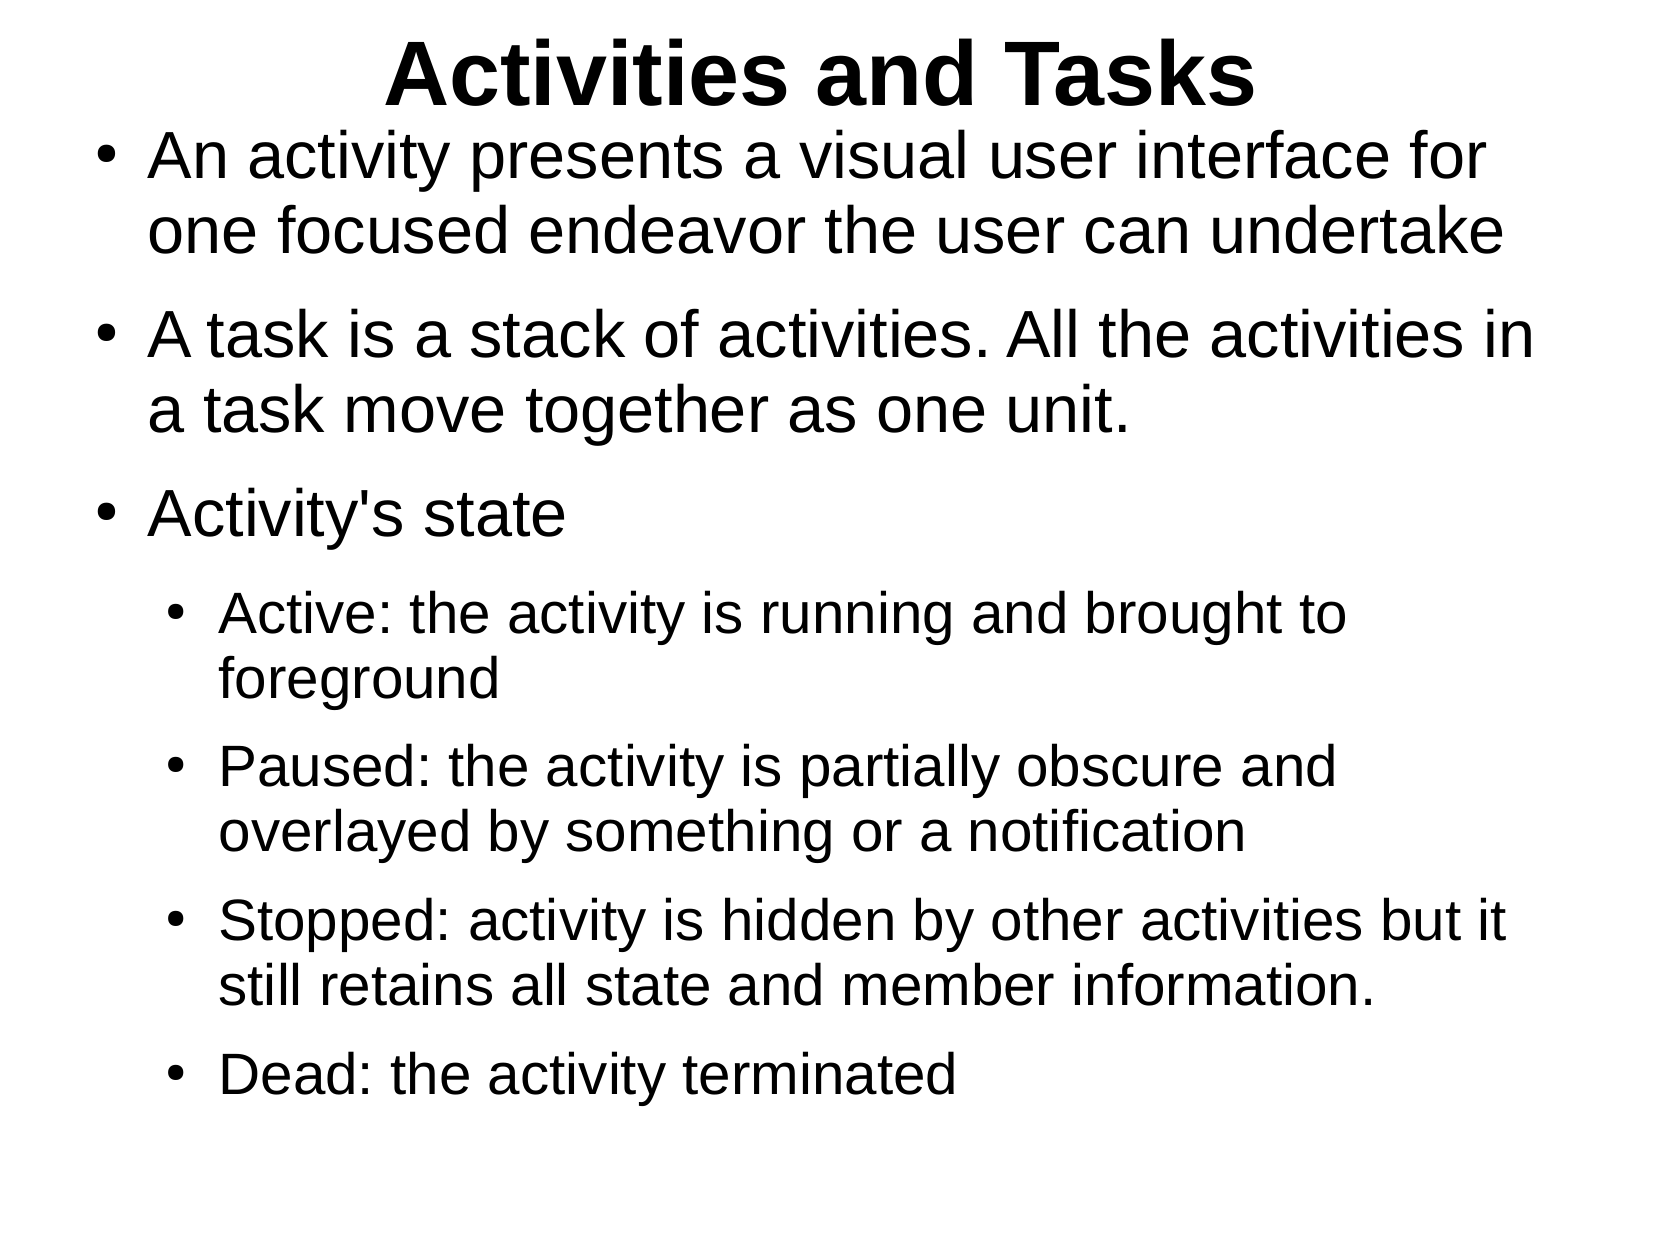

# Activities and Tasks
An activity presents a visual user interface for one focused endeavor the user can undertake
A task is a stack of activities. All the activities in a task move together as one unit.
Activity's state
Active: the activity is running and brought to foreground
Paused: the activity is partially obscure and overlayed by something or a notification
Stopped: activity is hidden by other activities but it still retains all state and member information.
Dead: the activity terminated